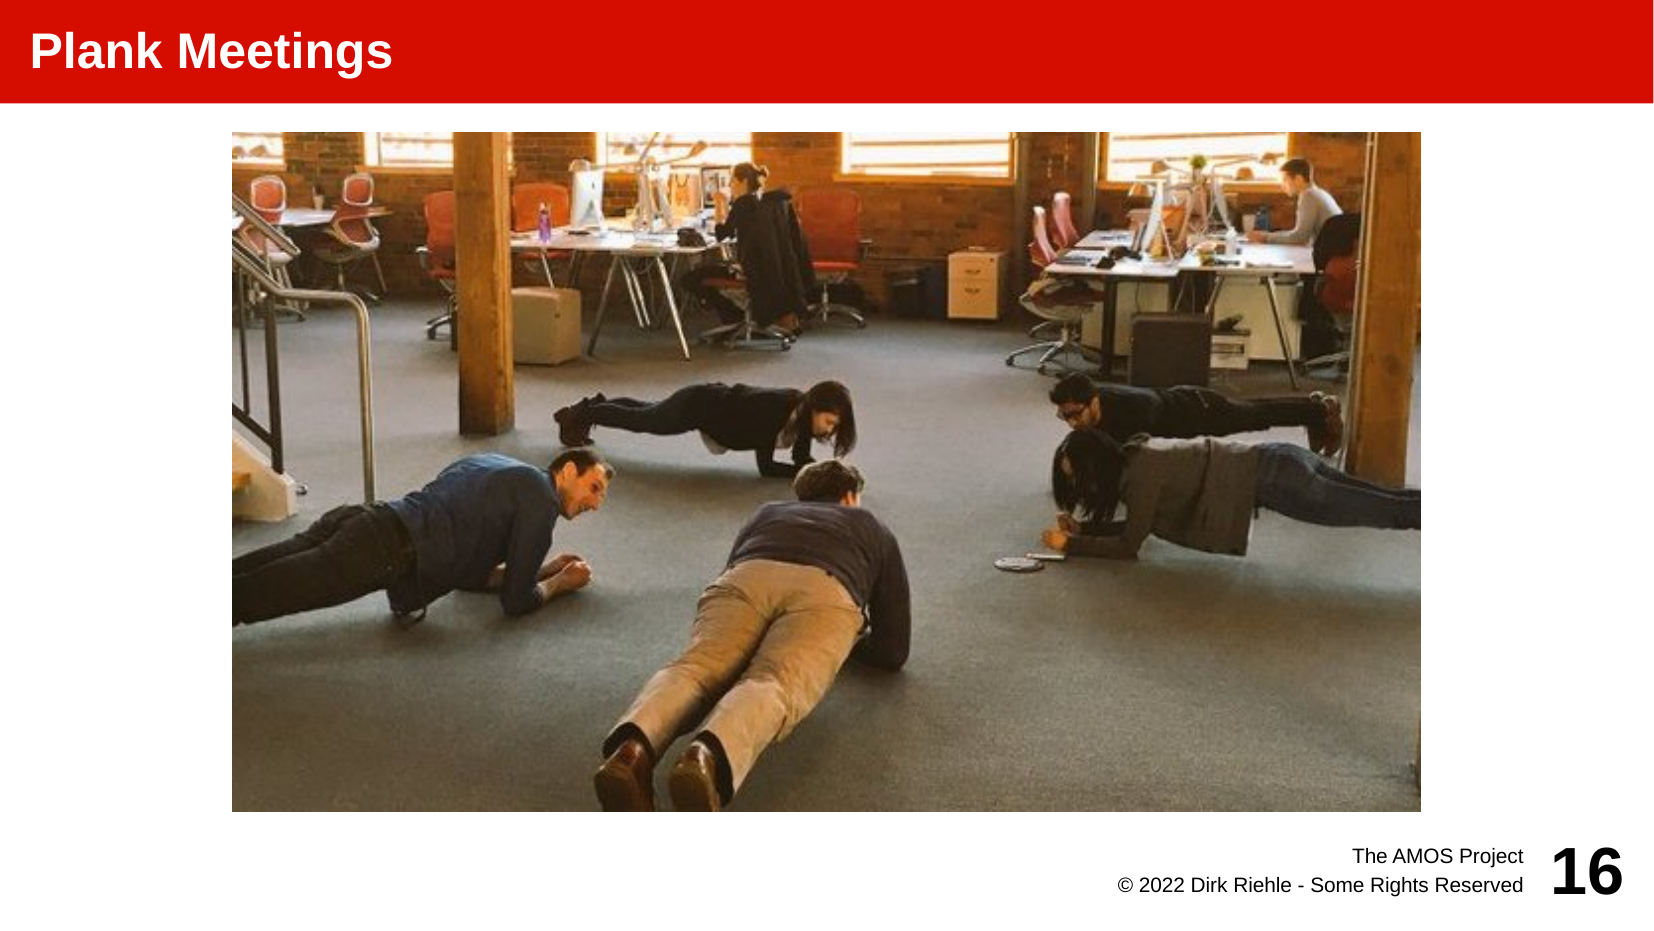

# Plank Meetings
The AMOS Project
16
© 2022 Dirk Riehle - Some Rights Reserved